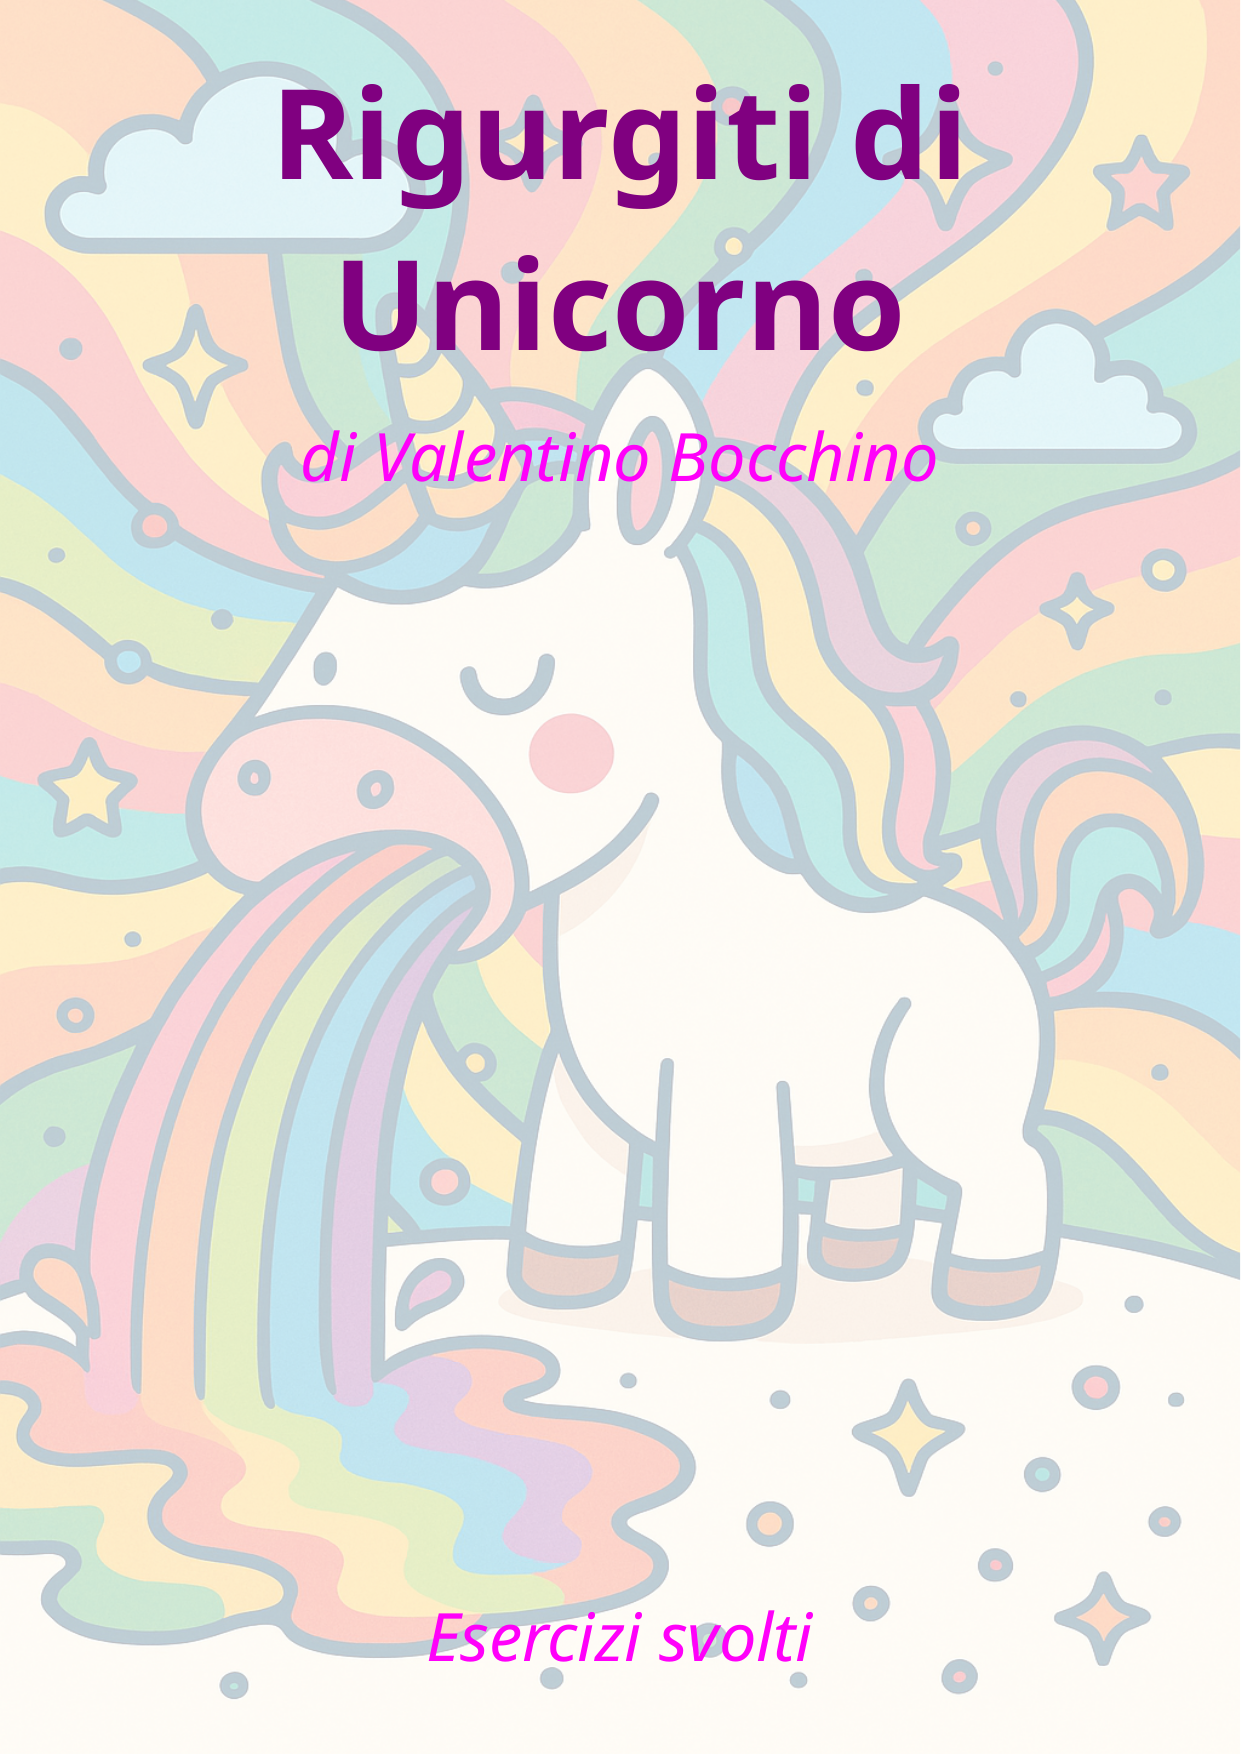

# Rigurgiti di Unicorno
di Valentino Bocchino
Esercizi svolti